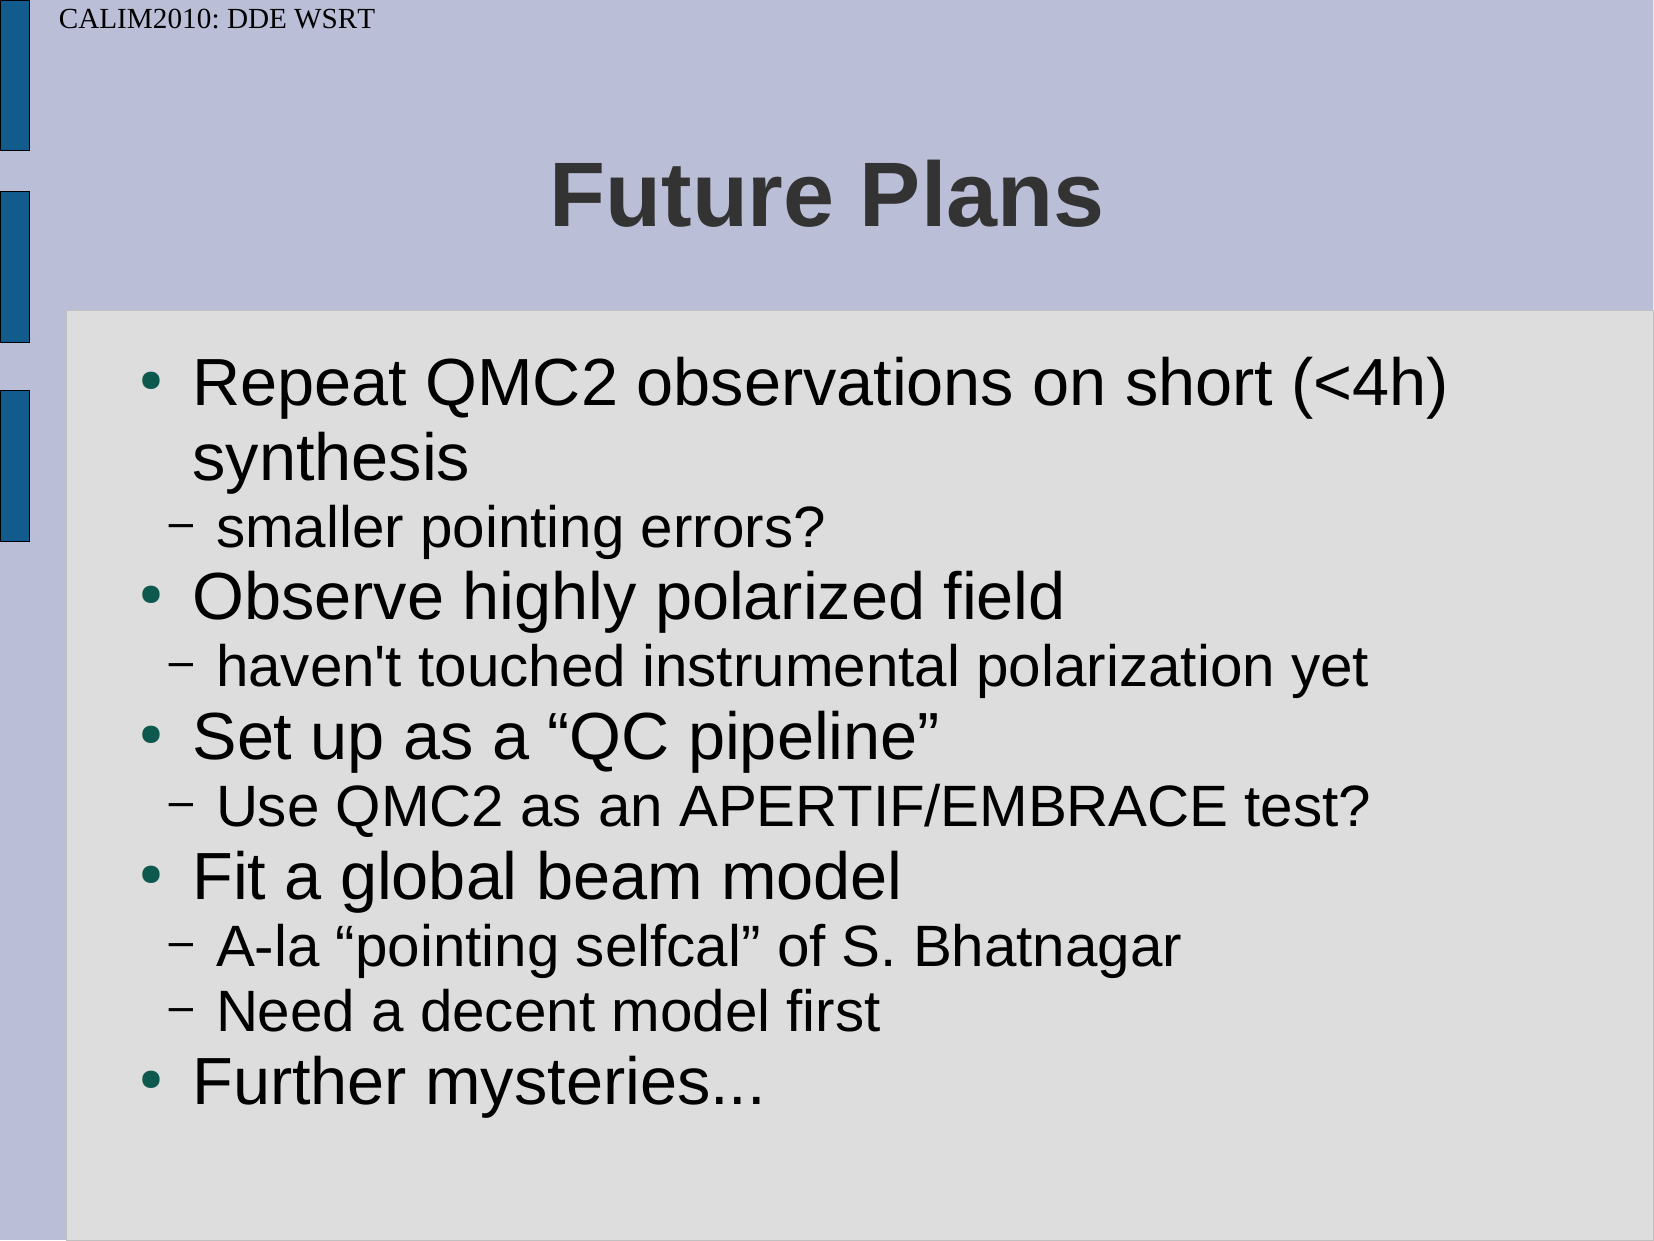

CALIM2010: DDE WSRT
# Future Plans
Repeat QMC2 observations on short (<4h) synthesis
smaller pointing errors?
Observe highly polarized field
haven't touched instrumental polarization yet
Set up as a “QC pipeline”
Use QMC2 as an APERTIF/EMBRACE test?
Fit a global beam model
A-la “pointing selfcal” of S. Bhatnagar
Need a decent model first
Further mysteries...